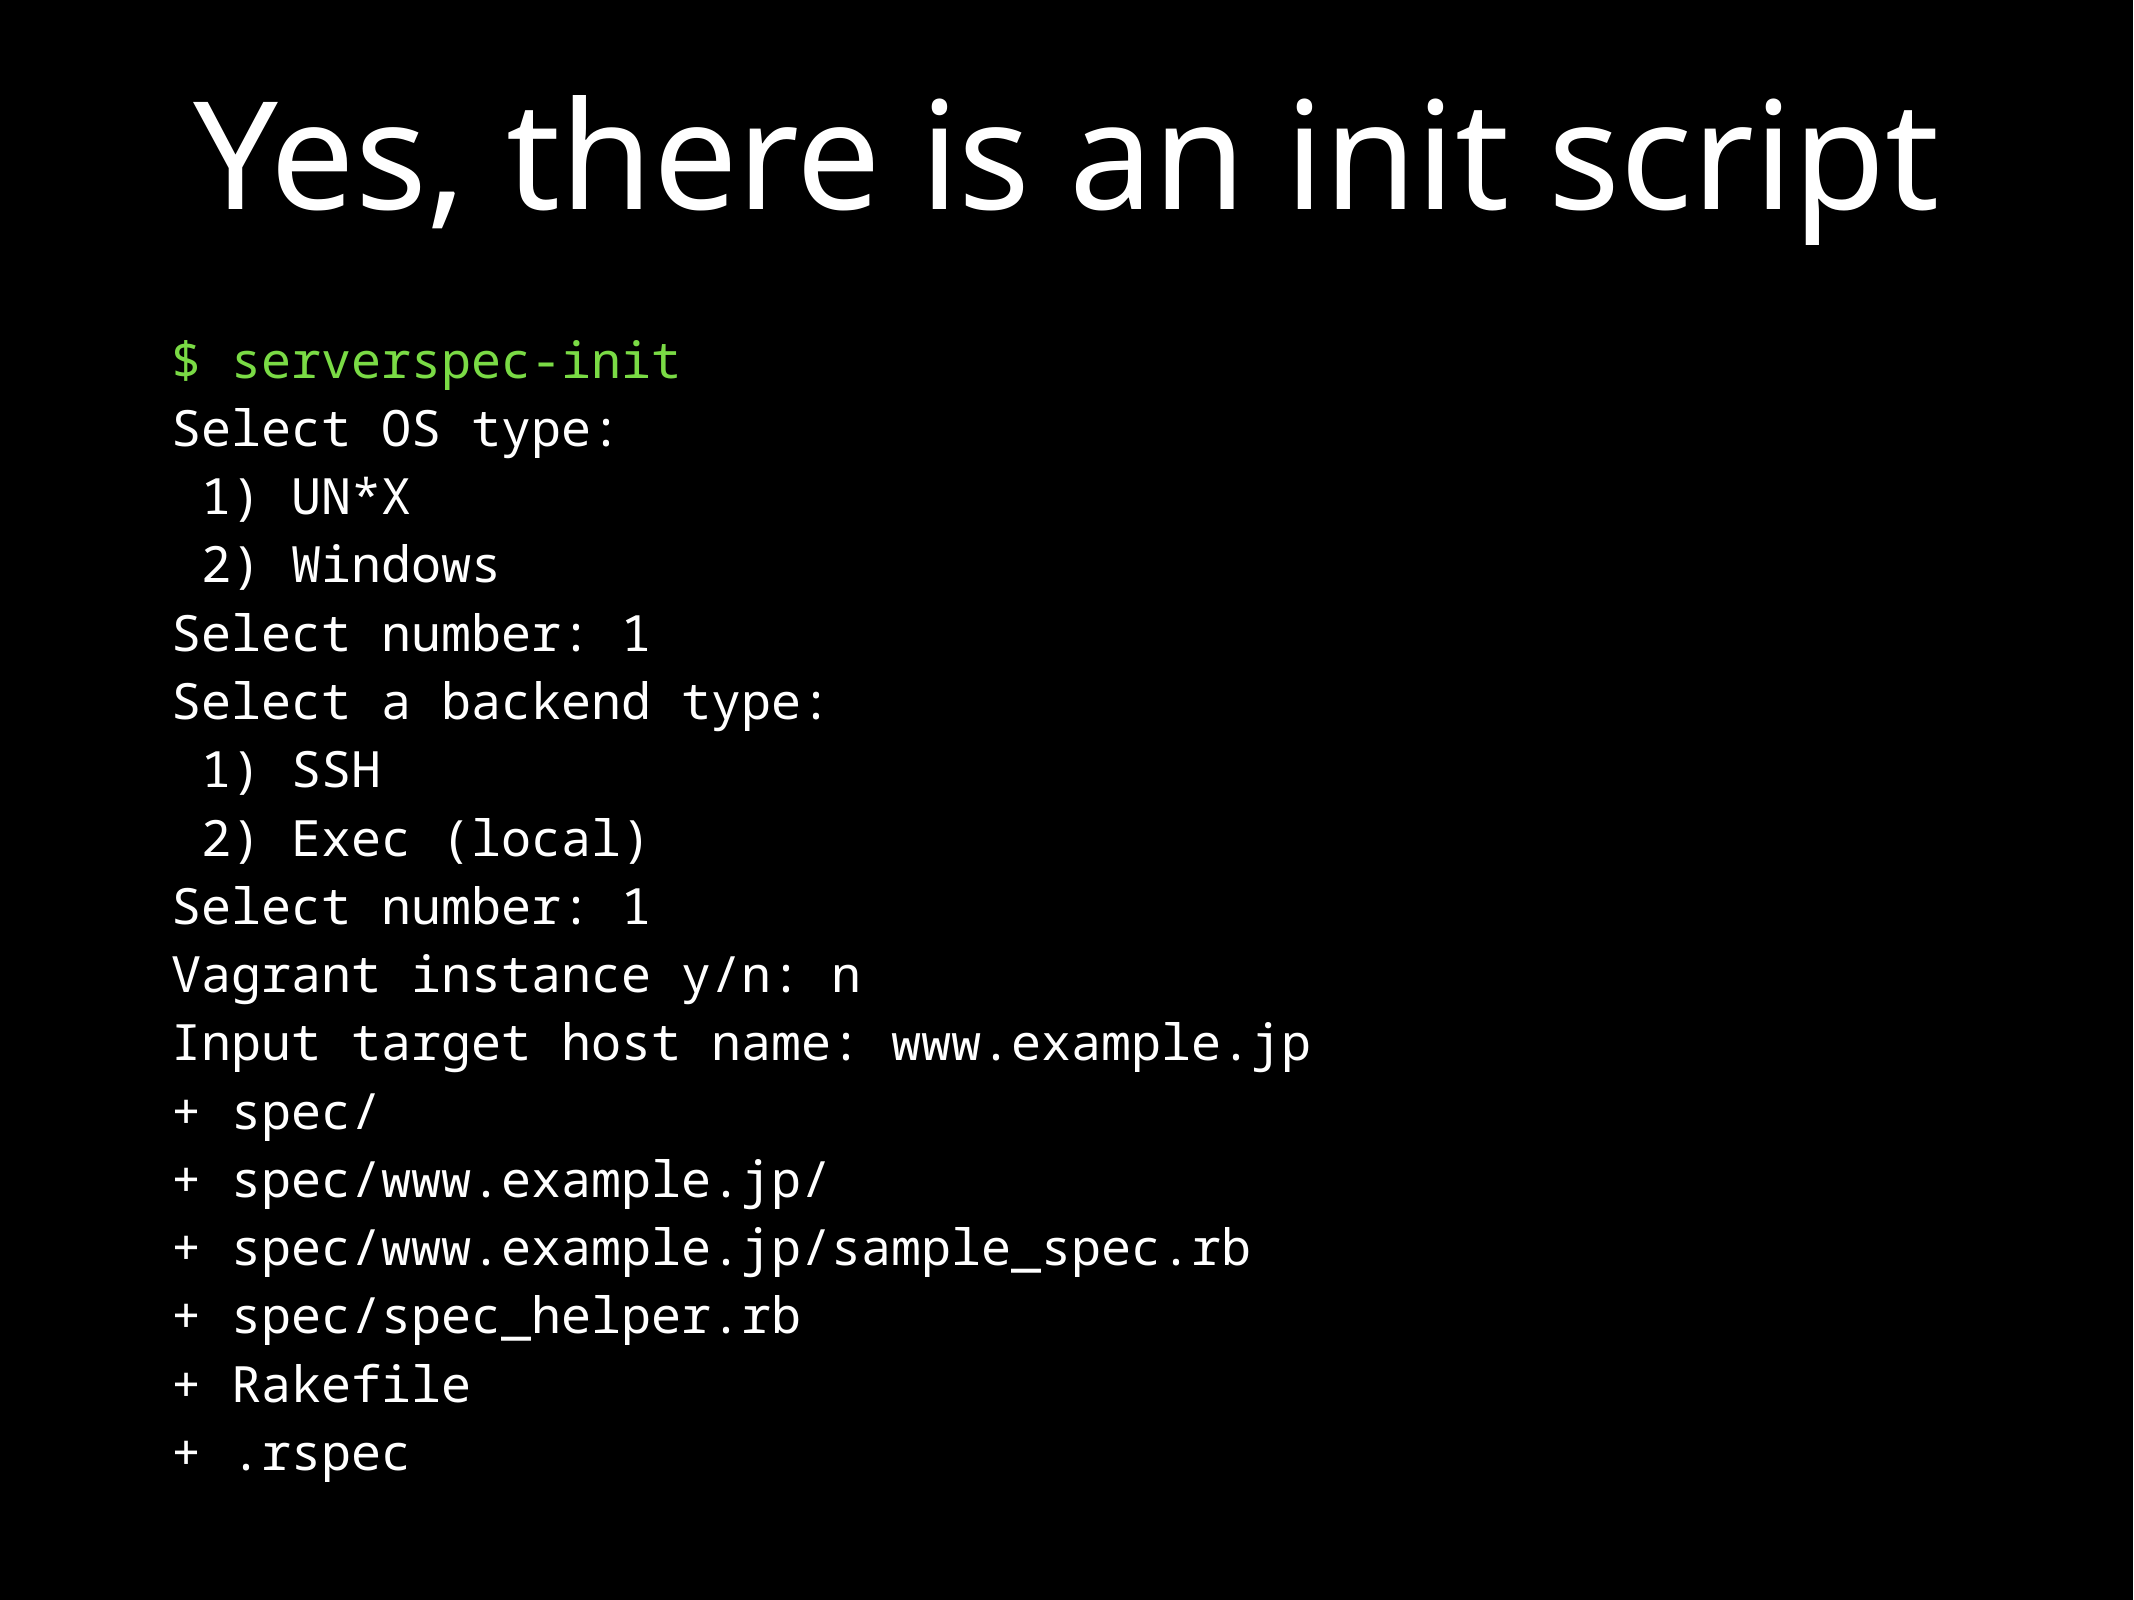

Yes, there is an init script
$ serverspec-init
Select OS type:
 1) UN*X
 2) Windows
Select number: 1
Select a backend type:
 1) SSH
 2) Exec (local)
Select number: 1
Vagrant instance y/n: n
Input target host name: www.example.jp
+ spec/
+ spec/www.example.jp/
+ spec/www.example.jp/sample_spec.rb
+ spec/spec_helper.rb
+ Rakefile
+ .rspec